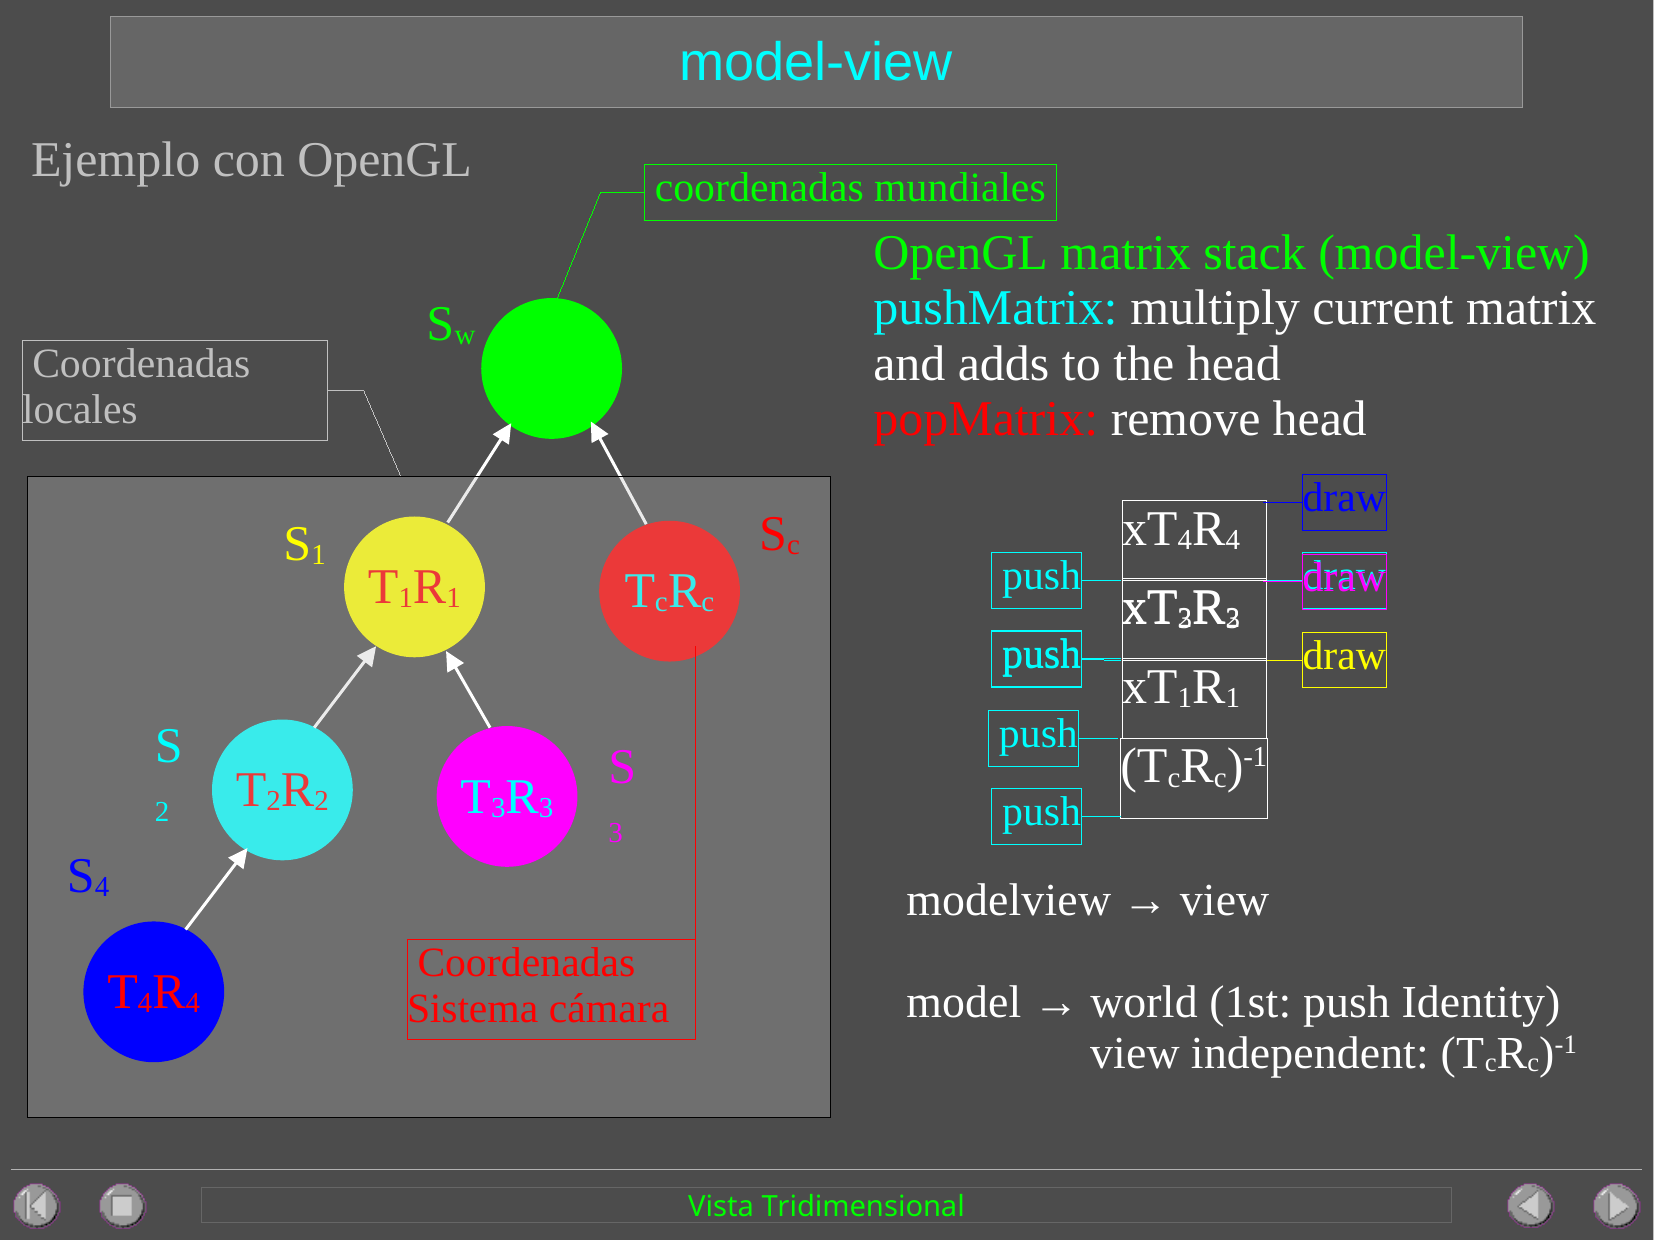

# model-view
Ejemplo con OpenGL
OpenGL matrix stack (model-view)
pushMatrix: multiply current matrix
and adds to the head
popMatrix: remove head
Sw
xT4R4
Sc
S1
T1R1
TcRc
xT2R2
xT3R3
xT1R1
S2
T2R2
T3R3
(TcRc)-1
S3
S4
modelview → view
model → world (1st: push Identity)
 view independent: (TcRc)-1
T4R4